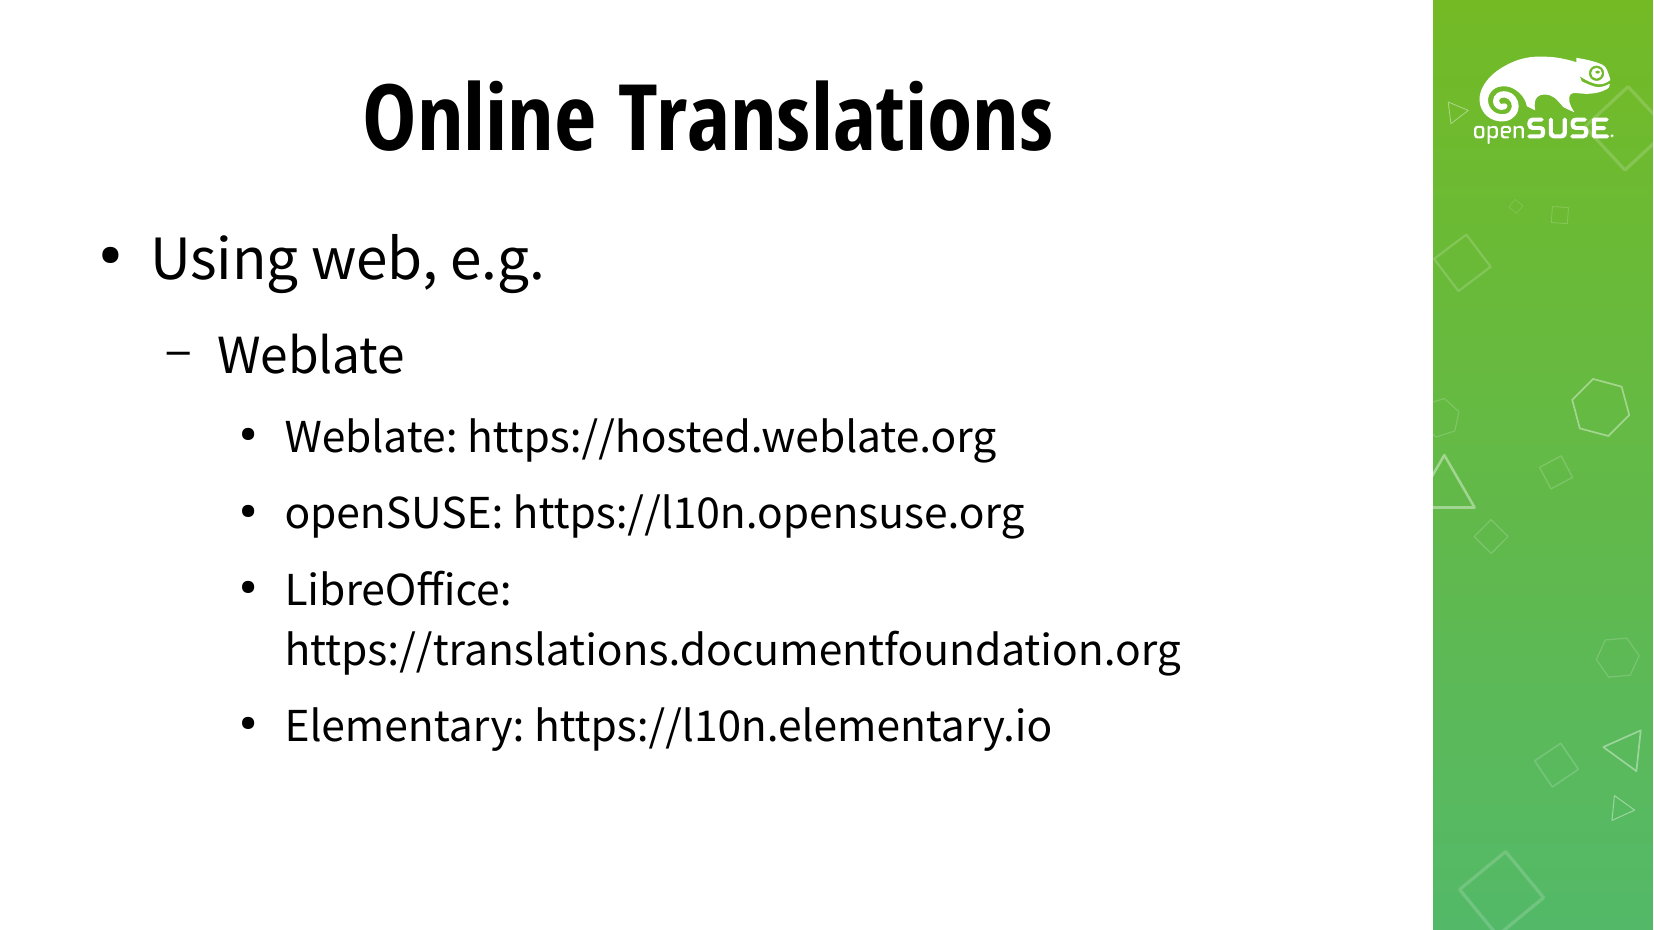

# Online Translations
Using web, e.g.
Weblate
Weblate: https://hosted.weblate.org
openSUSE: https://l10n.opensuse.org
LibreOffice: https://translations.documentfoundation.org
Elementary: https://l10n.elementary.io